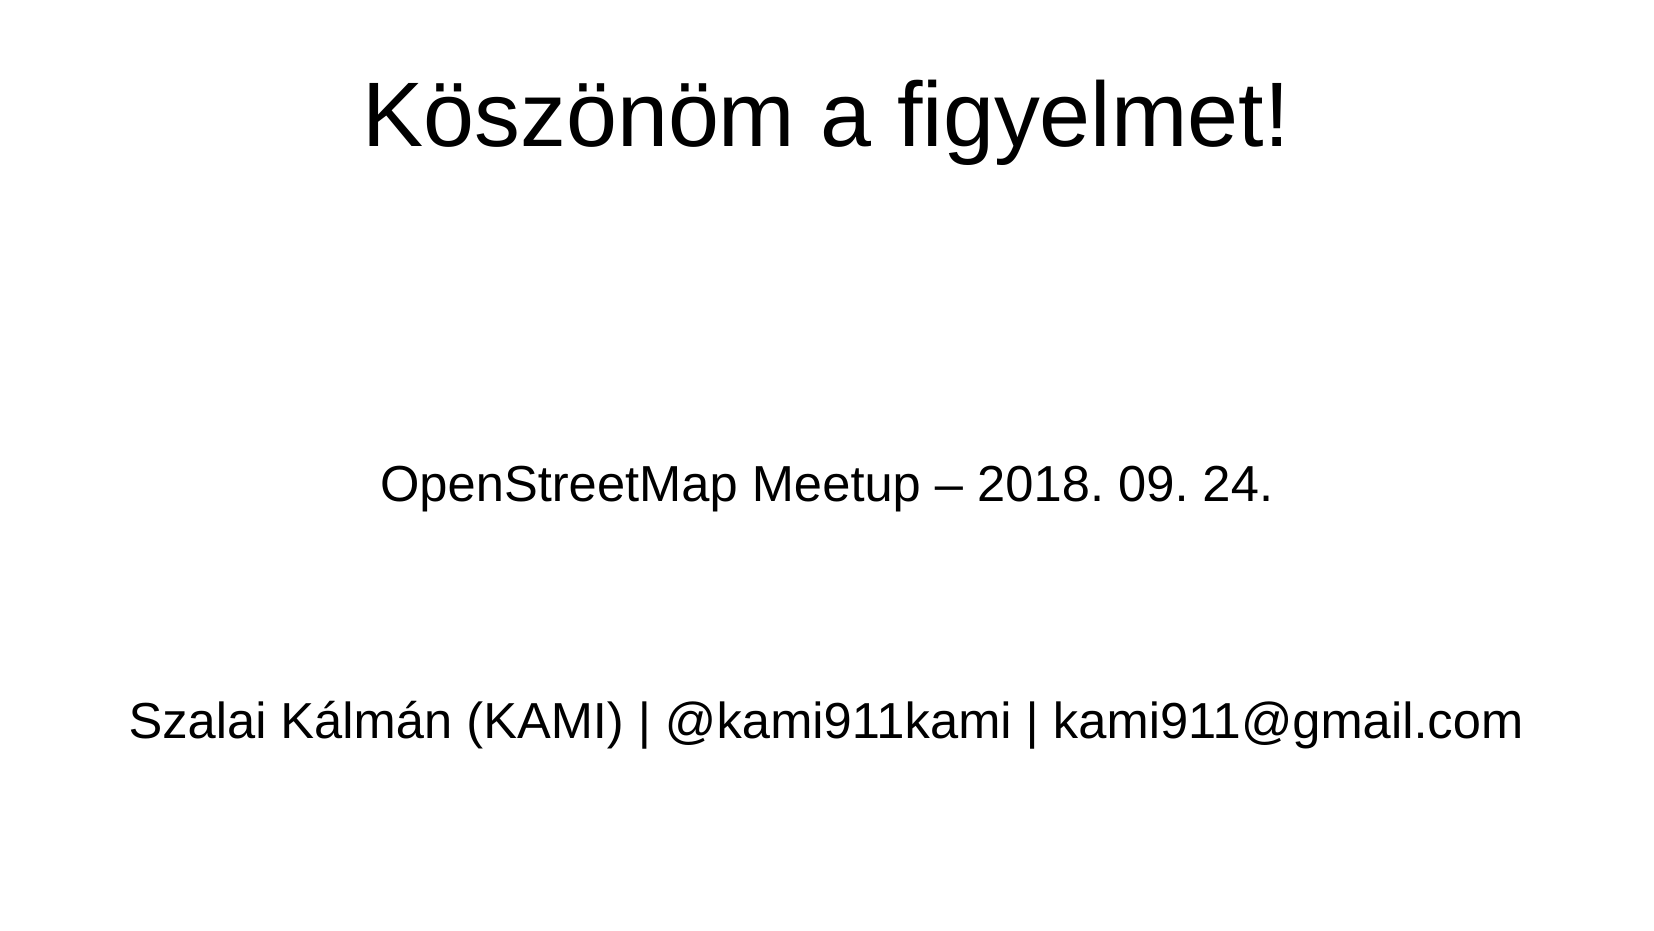

# Köszönöm a figyelmet!
OpenStreetMap Meetup – 2018. 09. 24.
Szalai Kálmán (KAMI) | @kami911kami | kami911@gmail.com